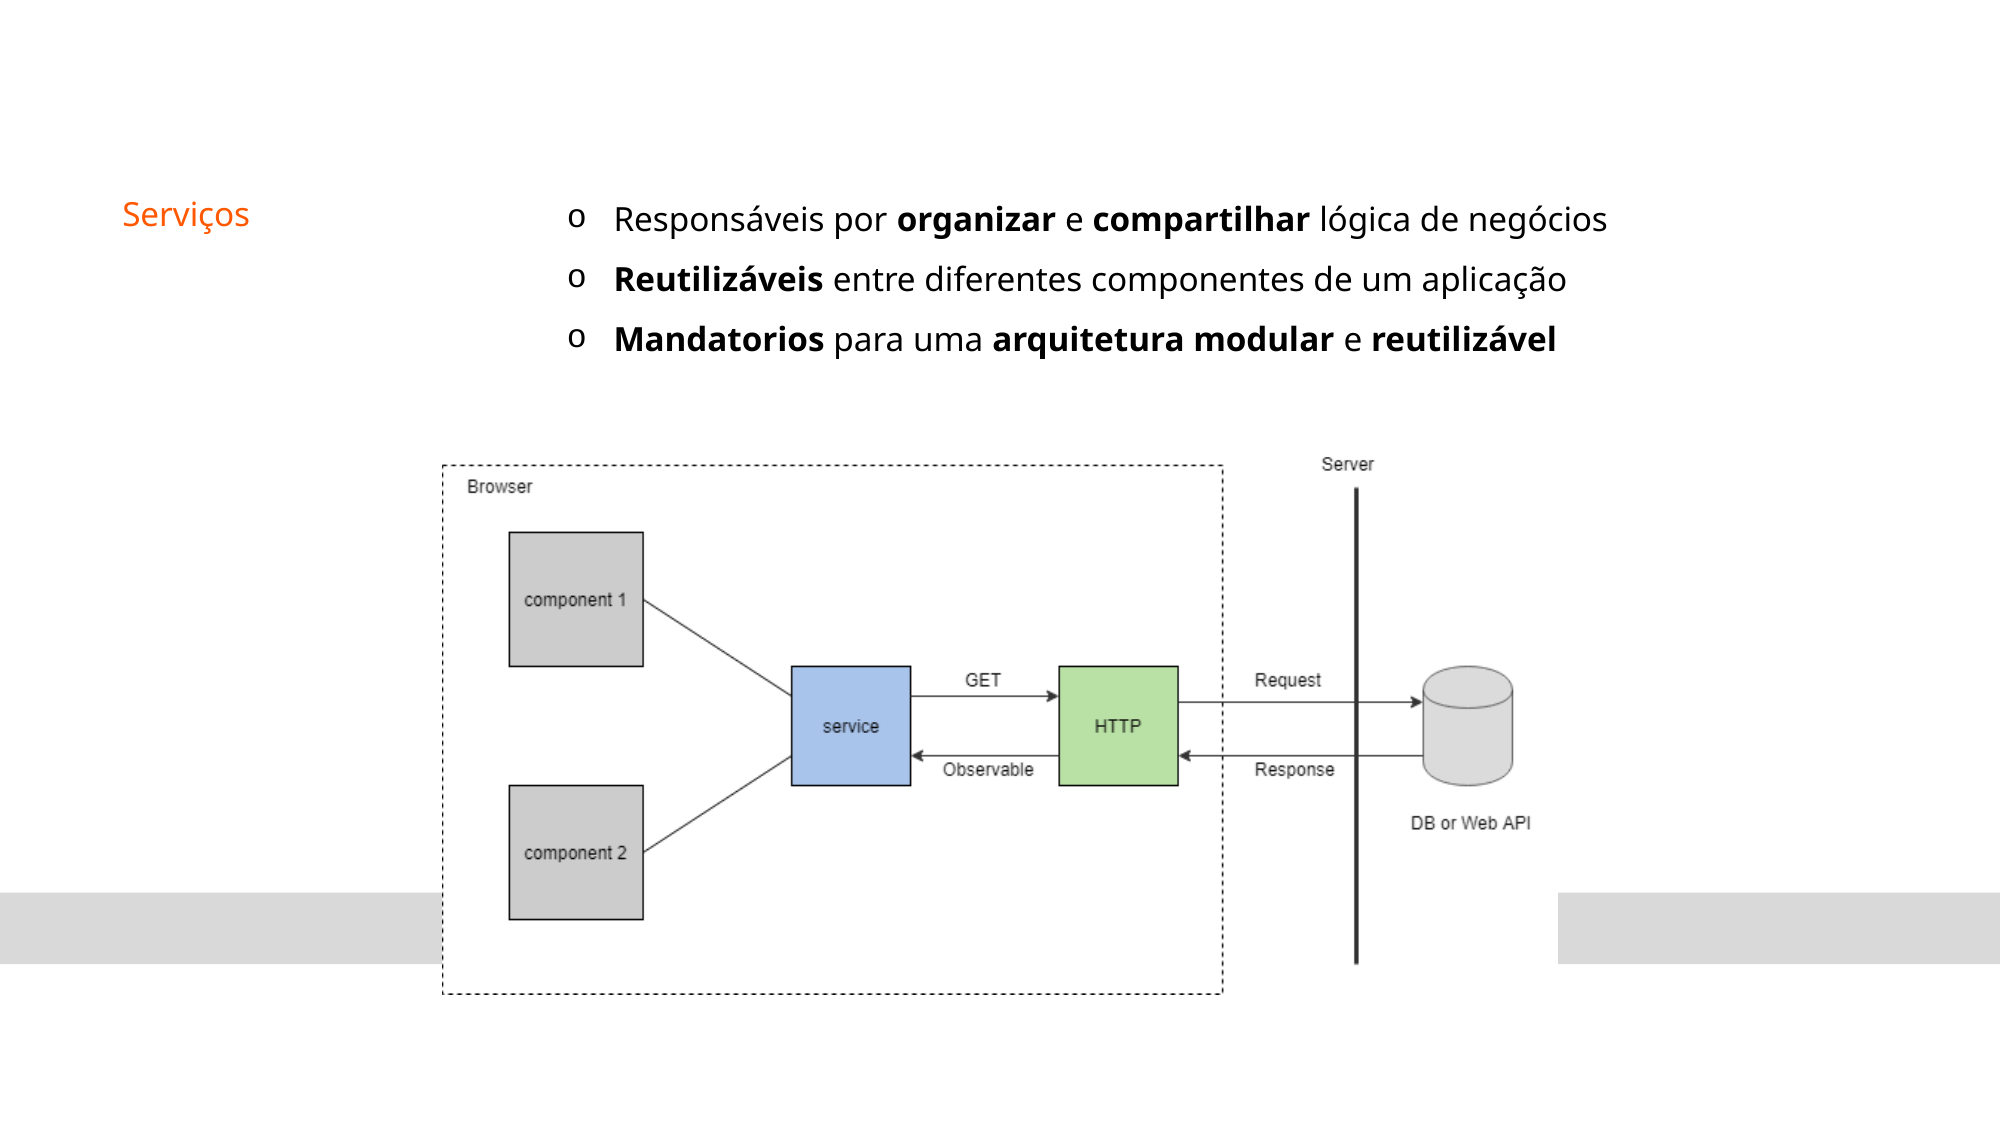

Responsáveis por organizar e compartilhar lógica de negócios
Reutilizáveis entre diferentes componentes de um aplicação
Mandatorios para uma arquitetura modular e reutilizável
Serviços